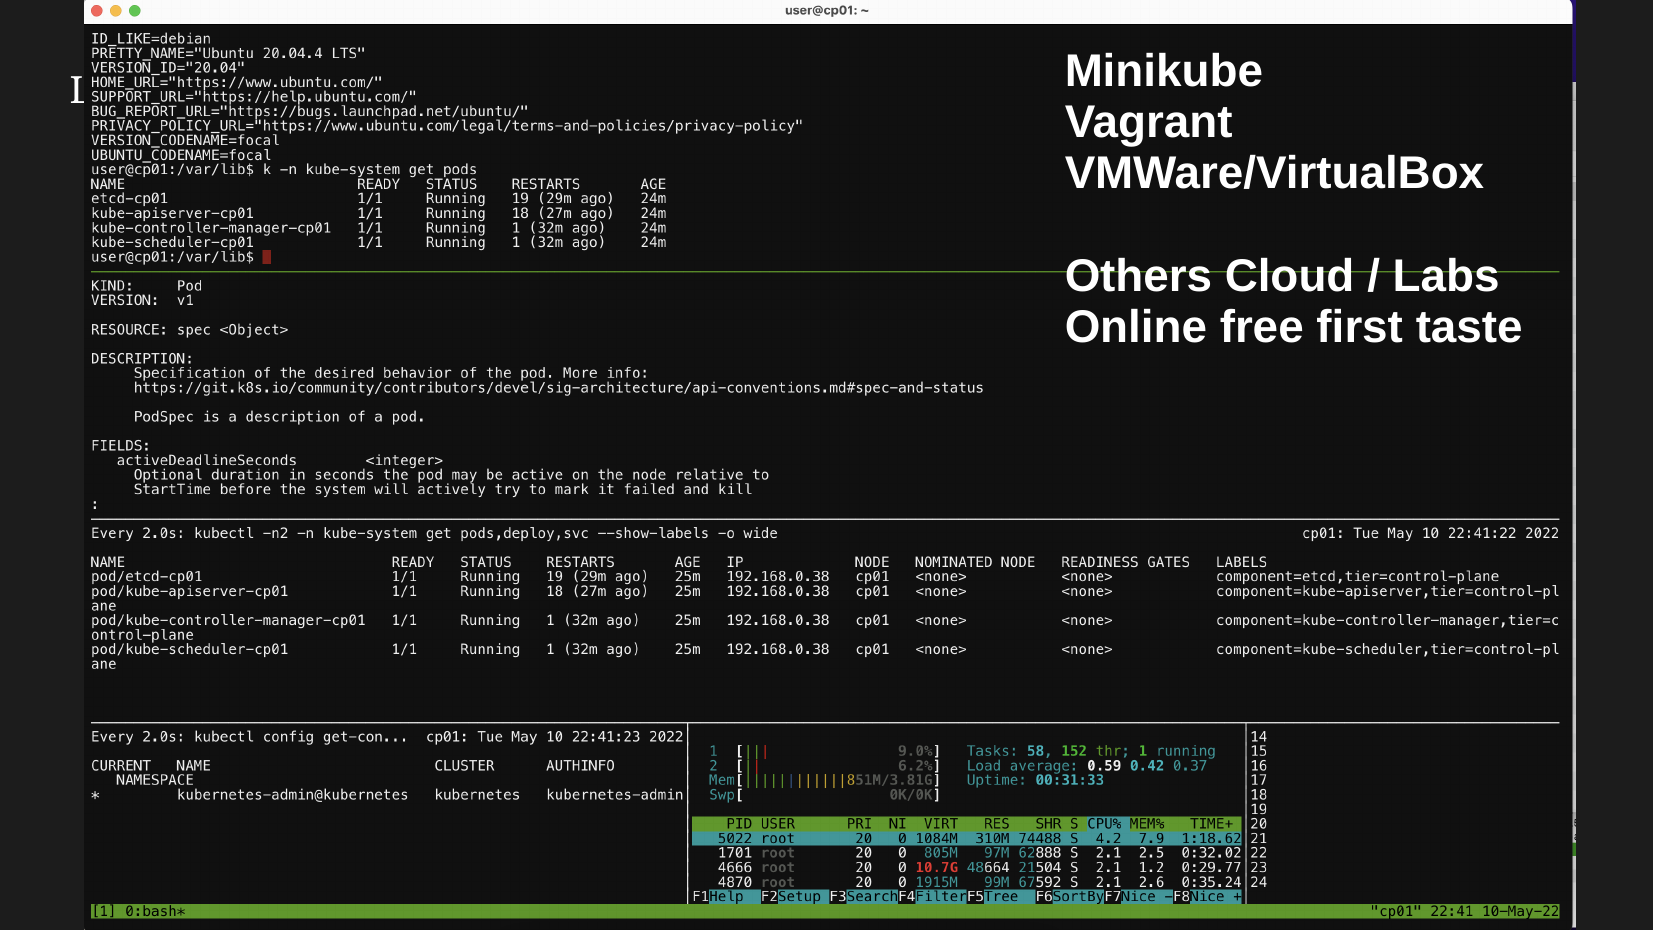

Minikube
Vagrant
VMWare/VirtualBox
Others Cloud / Labs
Online free first taste
Lab setup